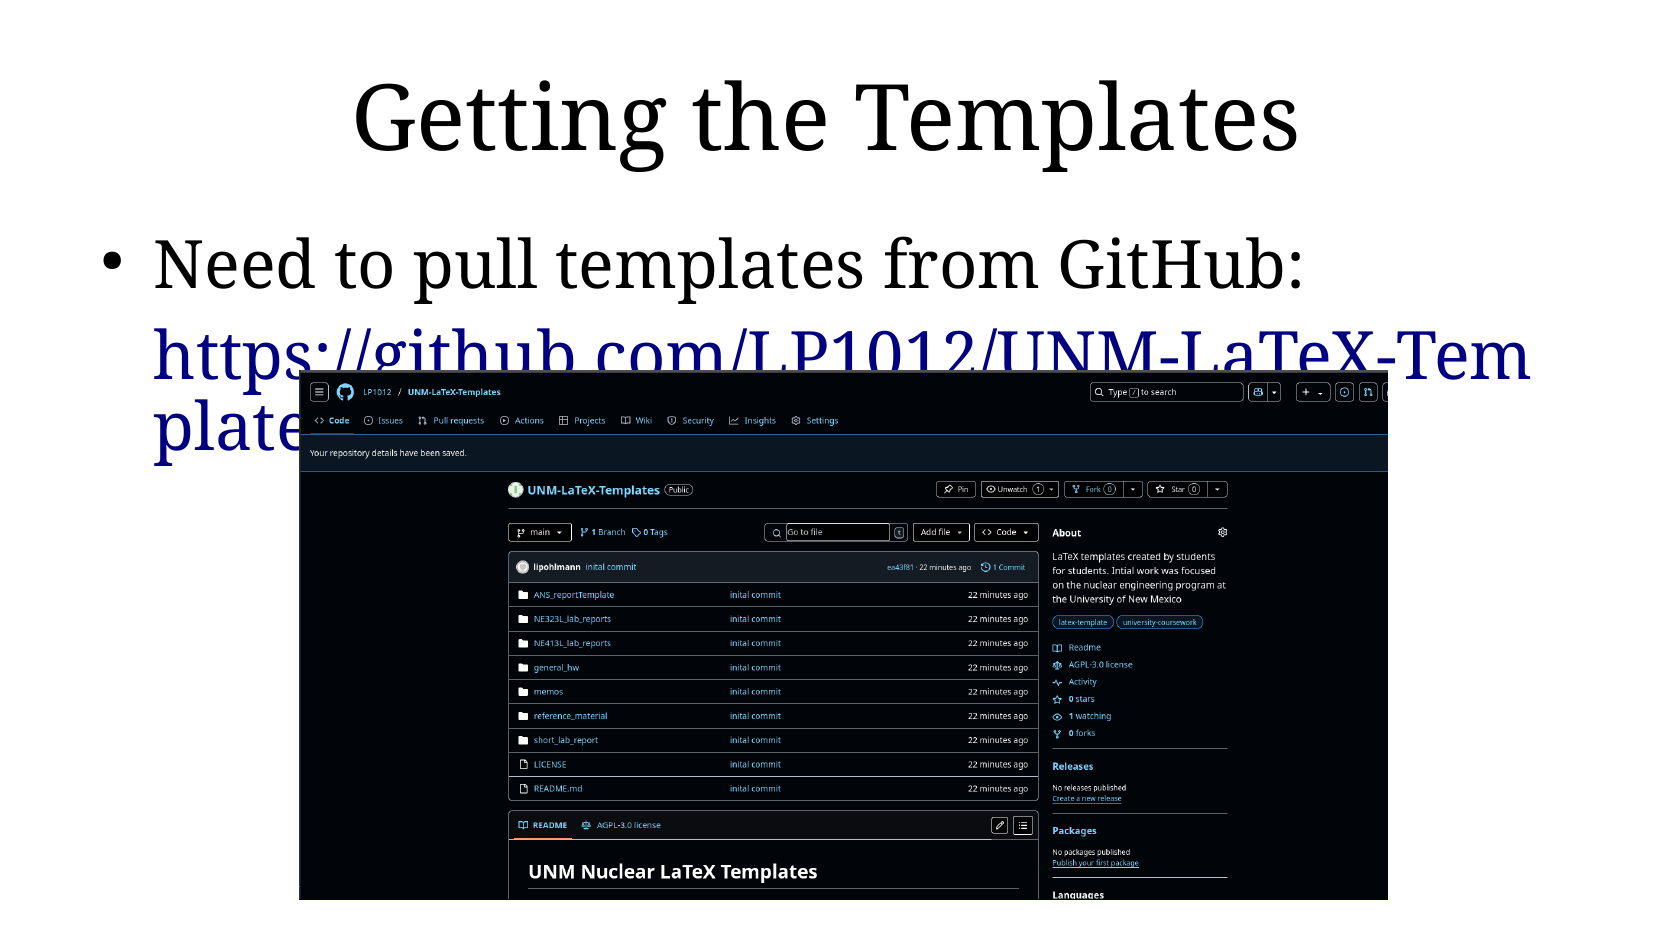

# Getting the Templates
Need to pull templates from GitHub: https://github.com/LP1012/UNM-LaTeX-Templates